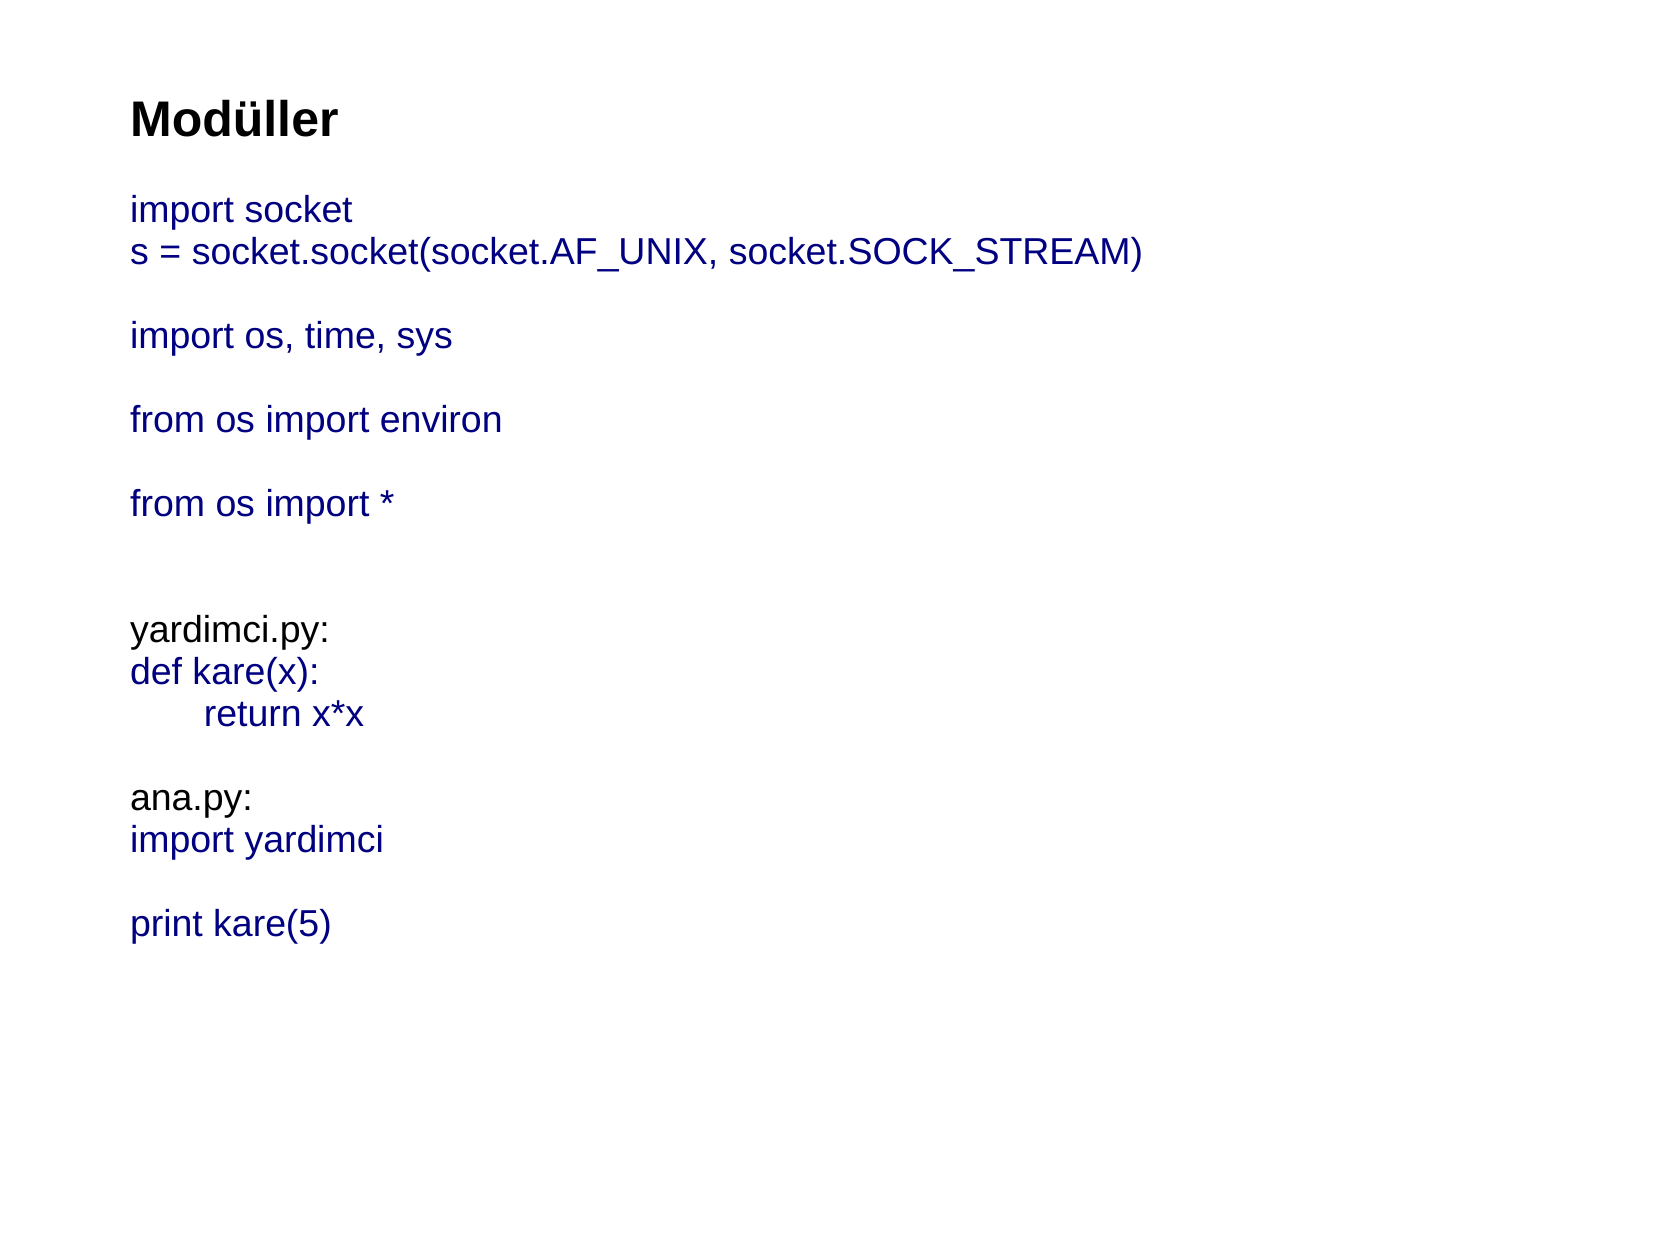

Modüller
import socket
s = socket.socket(socket.AF_UNIX, socket.SOCK_STREAM)
import os, time, sys
from os import environ
from os import *
yardimci.py:
def kare(x):
	return x*x
ana.py:
import yardimci
print kare(5)